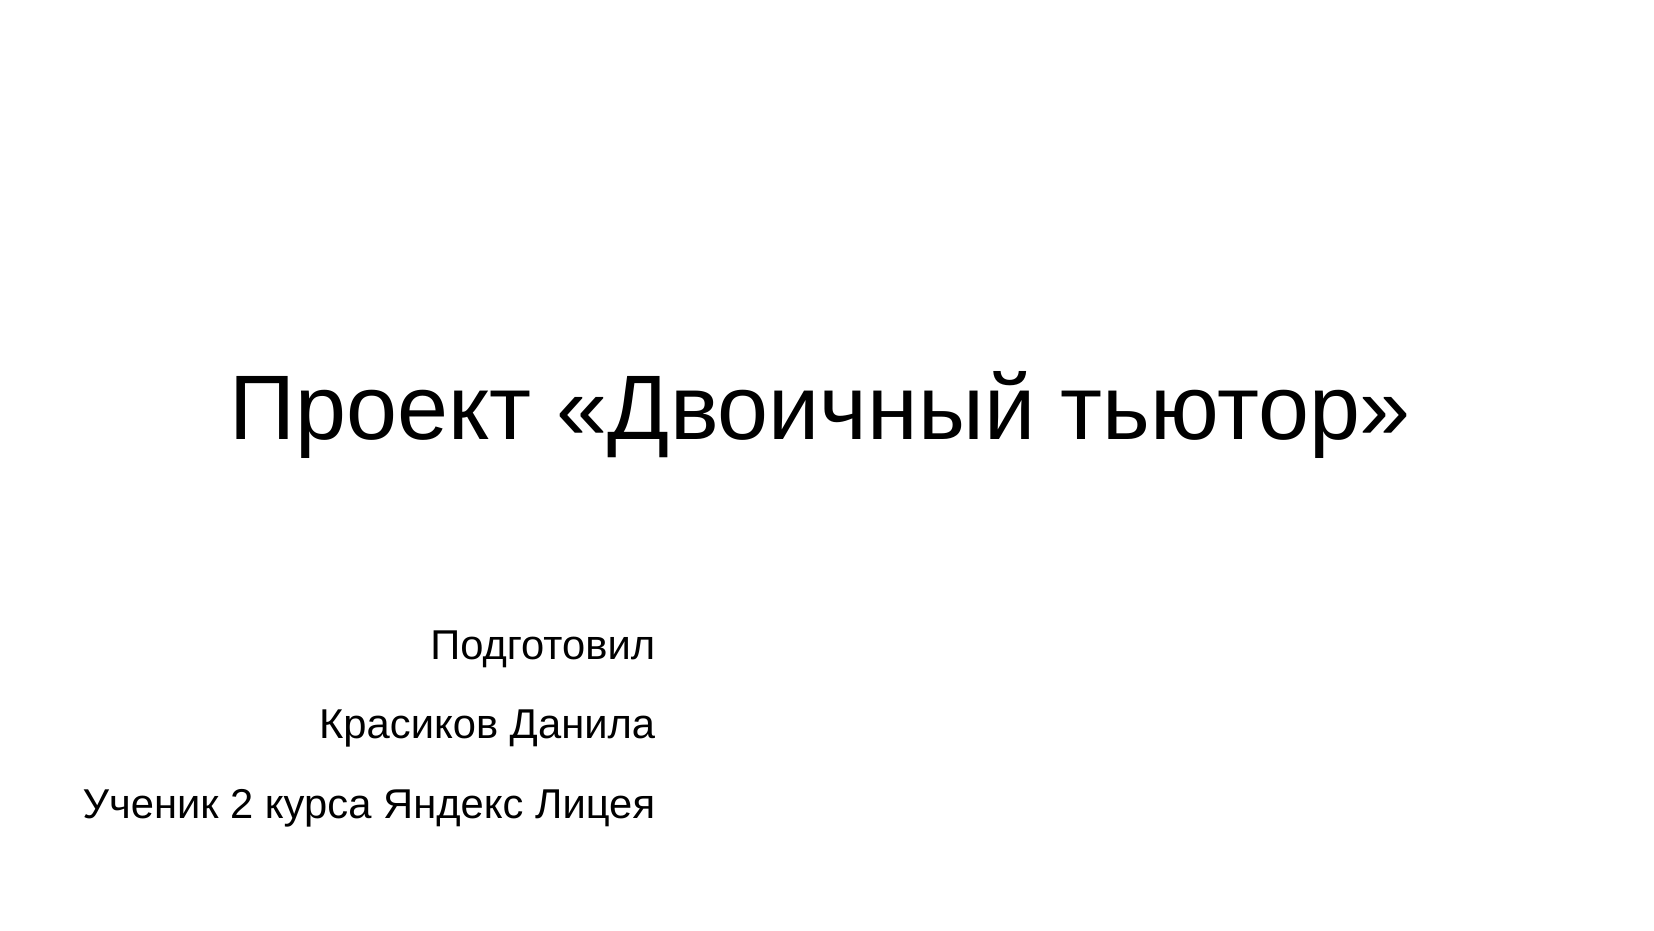

# Проект «Двоичный тьютор»
Подготовил
Красиков Данила
Ученик 2 курса Яндекс Лицея